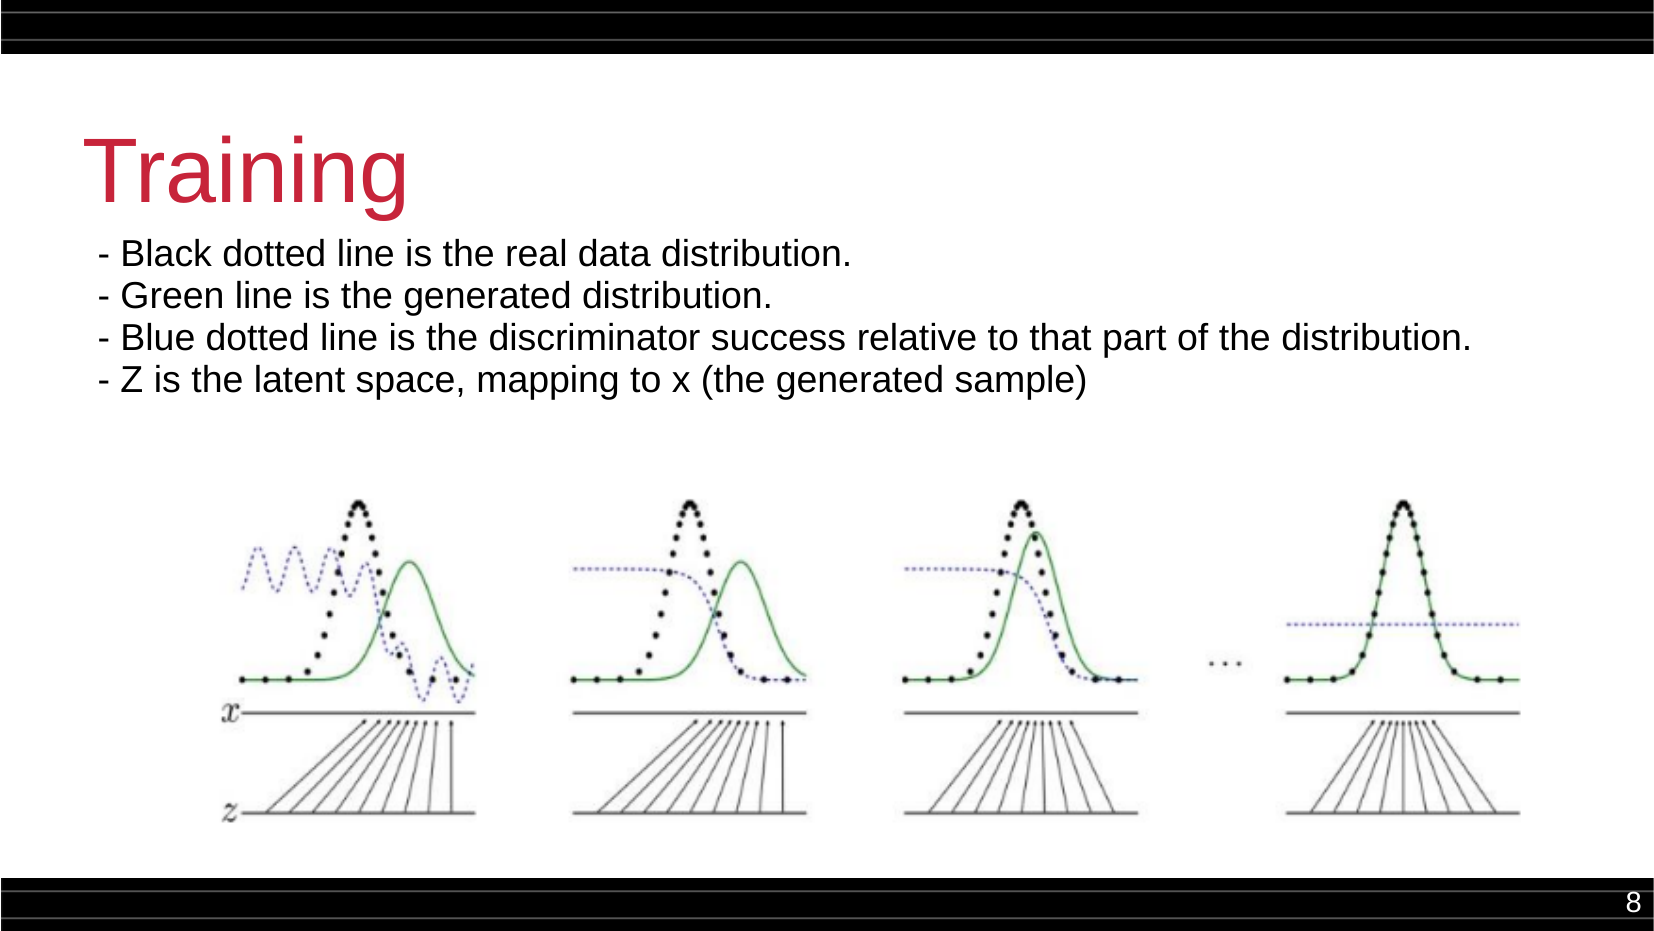

# Training
- Black dotted line is the real data distribution.
- Green line is the generated distribution.
- Blue dotted line is the discriminator success relative to that part of the distribution.
- Z is the latent space, mapping to x (the generated sample)